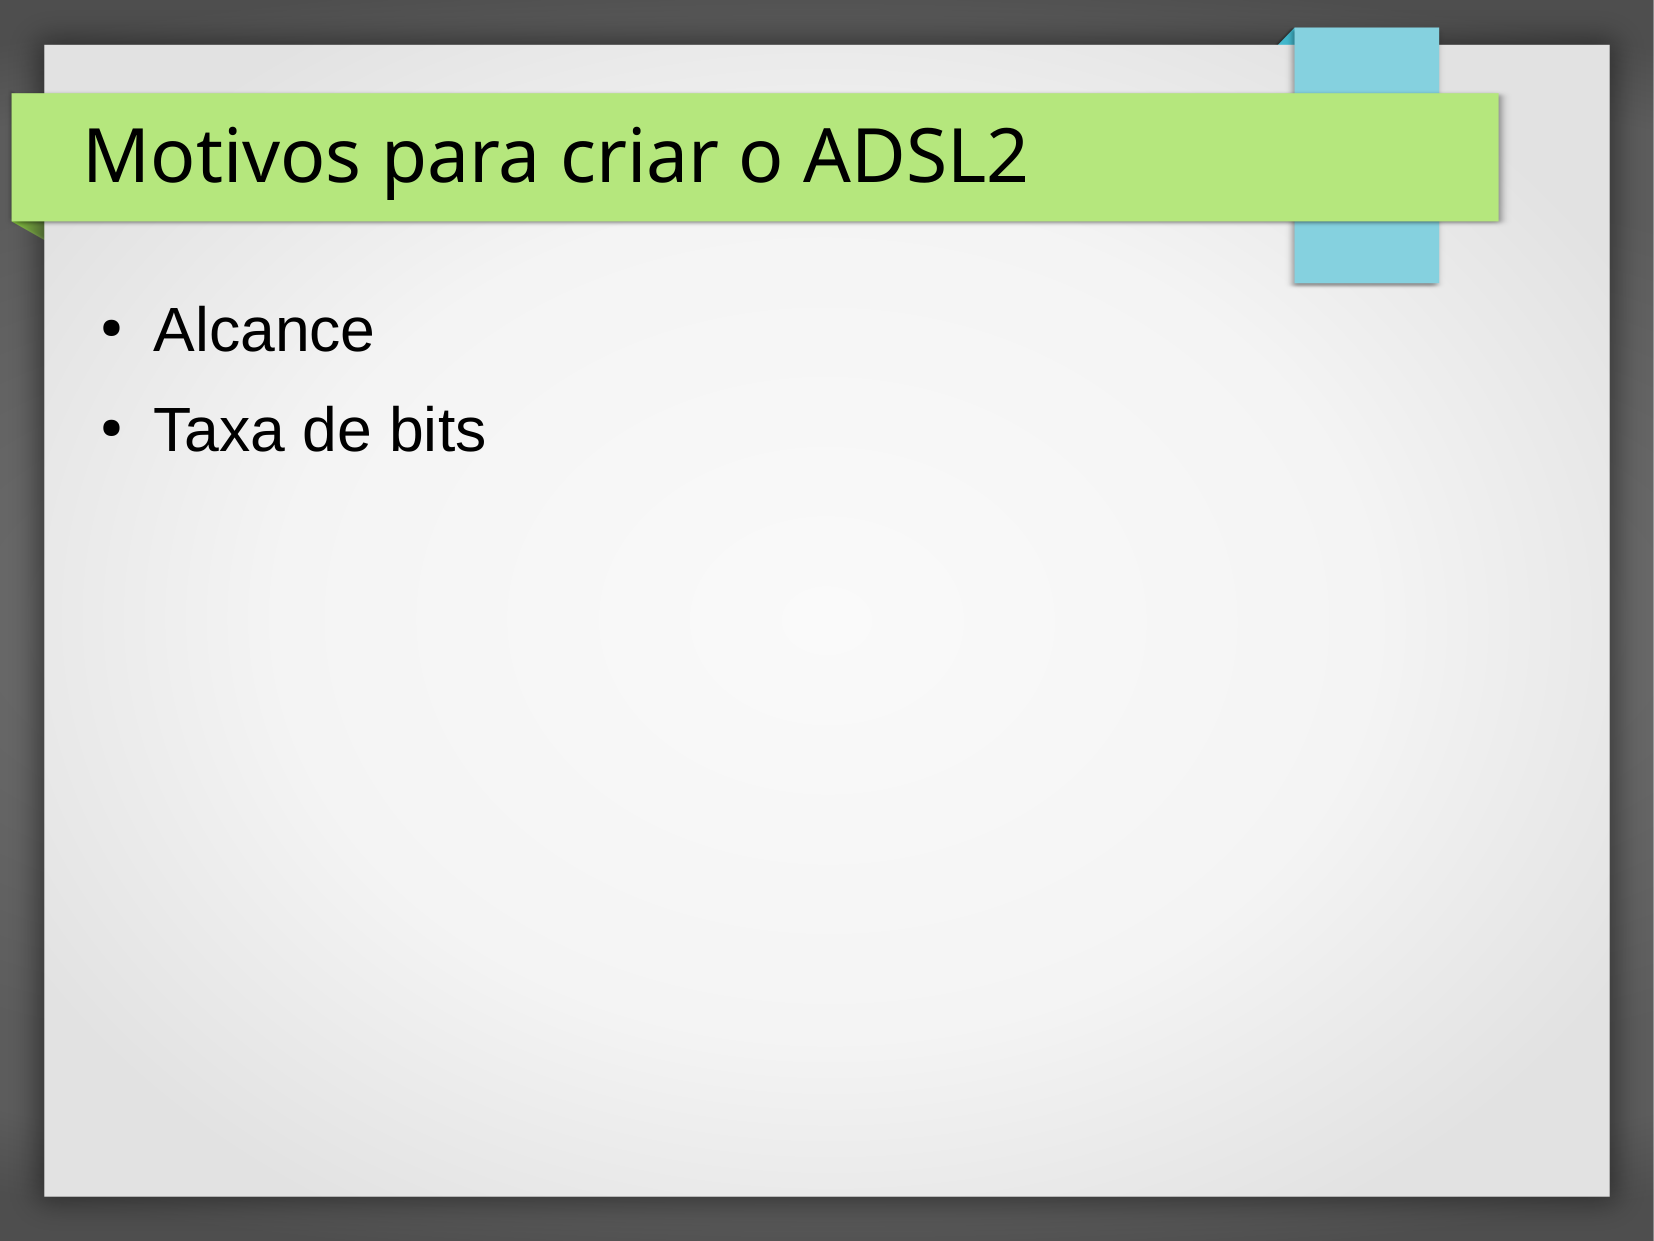

# Motivos para criar o ADSL2
Alcance
Taxa de bits